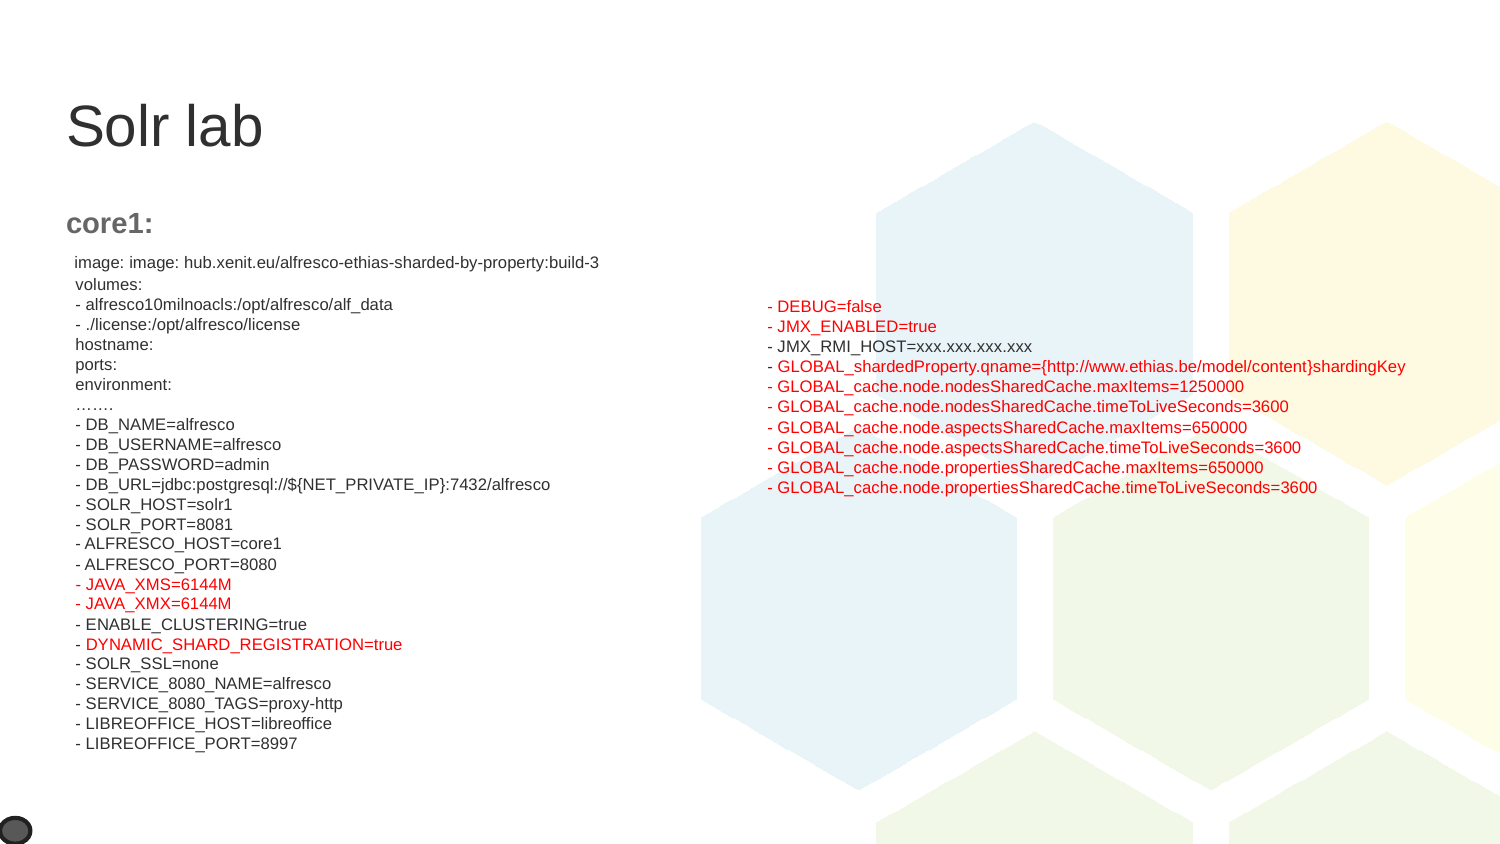

# Solr lab
core1:
 image: image: hub.xenit.eu/alfresco-ethias-sharded-by-property:build-3
 volumes:
 - alfresco10milnoacls:/opt/alfresco/alf_data
 - ./license:/opt/alfresco/license
 hostname:
 ports:
 environment:
 …….
 - DB_NAME=alfresco
 - DB_USERNAME=alfresco
 - DB_PASSWORD=admin
 - DB_URL=jdbc:postgresql://${NET_PRIVATE_IP}:7432/alfresco
 - SOLR_HOST=solr1
 - SOLR_PORT=8081
 - ALFRESCO_HOST=core1
 - ALFRESCO_PORT=8080
 - JAVA_XMS=6144M
 - JAVA_XMX=6144M
 - ENABLE_CLUSTERING=true
 - DYNAMIC_SHARD_REGISTRATION=true
 - SOLR_SSL=none
 - SERVICE_8080_NAME=alfresco
 - SERVICE_8080_TAGS=proxy-http
 - LIBREOFFICE_HOST=libreoffice
 - LIBREOFFICE_PORT=8997
- DEBUG=false
- JMX_ENABLED=true
- JMX_RMI_HOST=xxx.xxx.xxx.xxx
- GLOBAL_shardedProperty.qname={http://www.ethias.be/model/content}shardingKey
- GLOBAL_cache.node.nodesSharedCache.maxItems=1250000
- GLOBAL_cache.node.nodesSharedCache.timeToLiveSeconds=3600
- GLOBAL_cache.node.aspectsSharedCache.maxItems=650000
- GLOBAL_cache.node.aspectsSharedCache.timeToLiveSeconds=3600
- GLOBAL_cache.node.propertiesSharedCache.maxItems=650000
- GLOBAL_cache.node.propertiesSharedCache.timeToLiveSeconds=3600